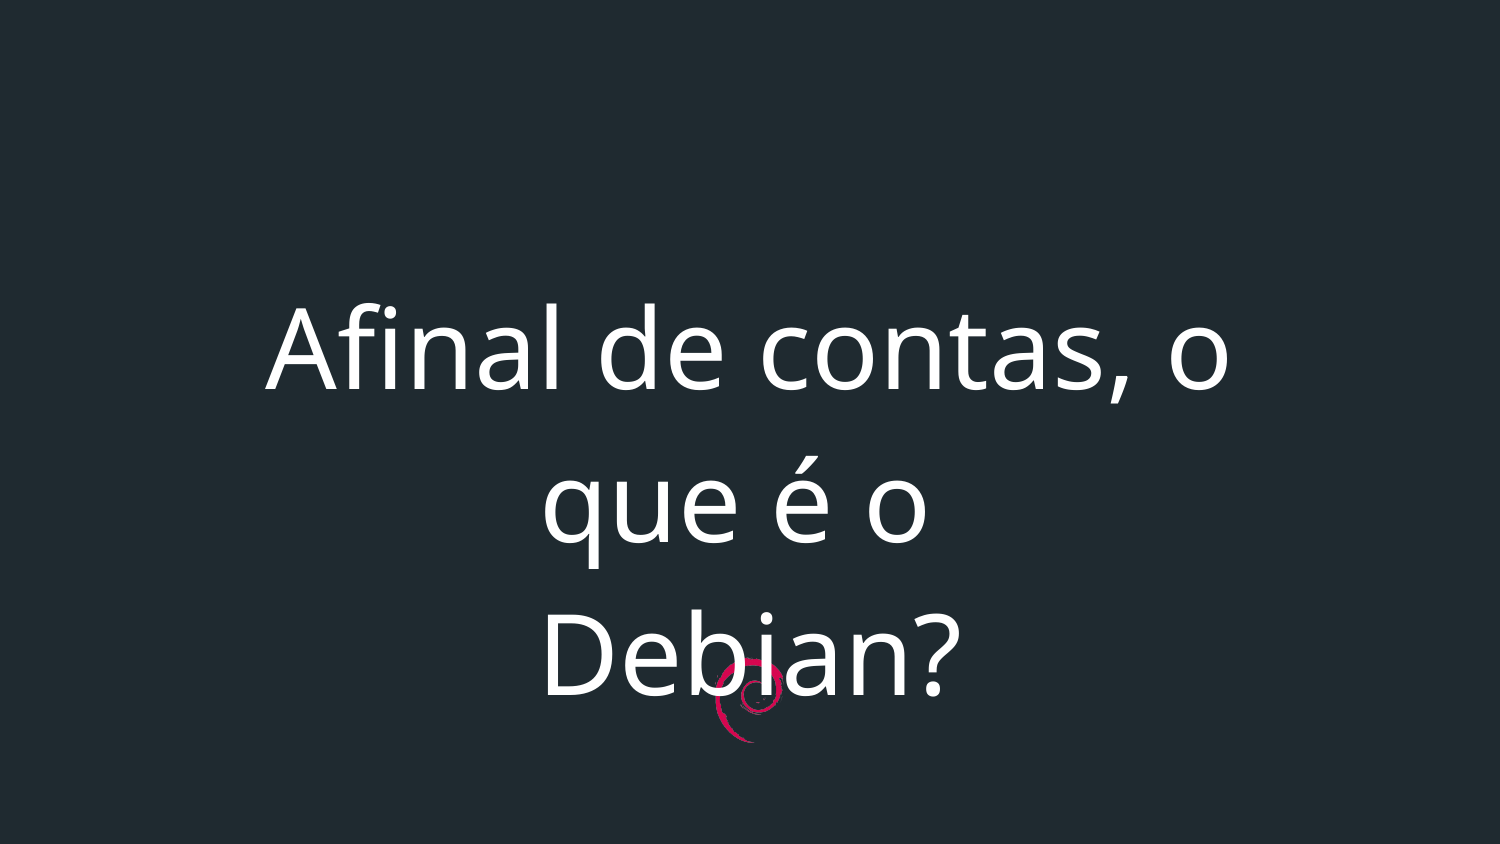

Afinal de contas, o que é o
Debian?